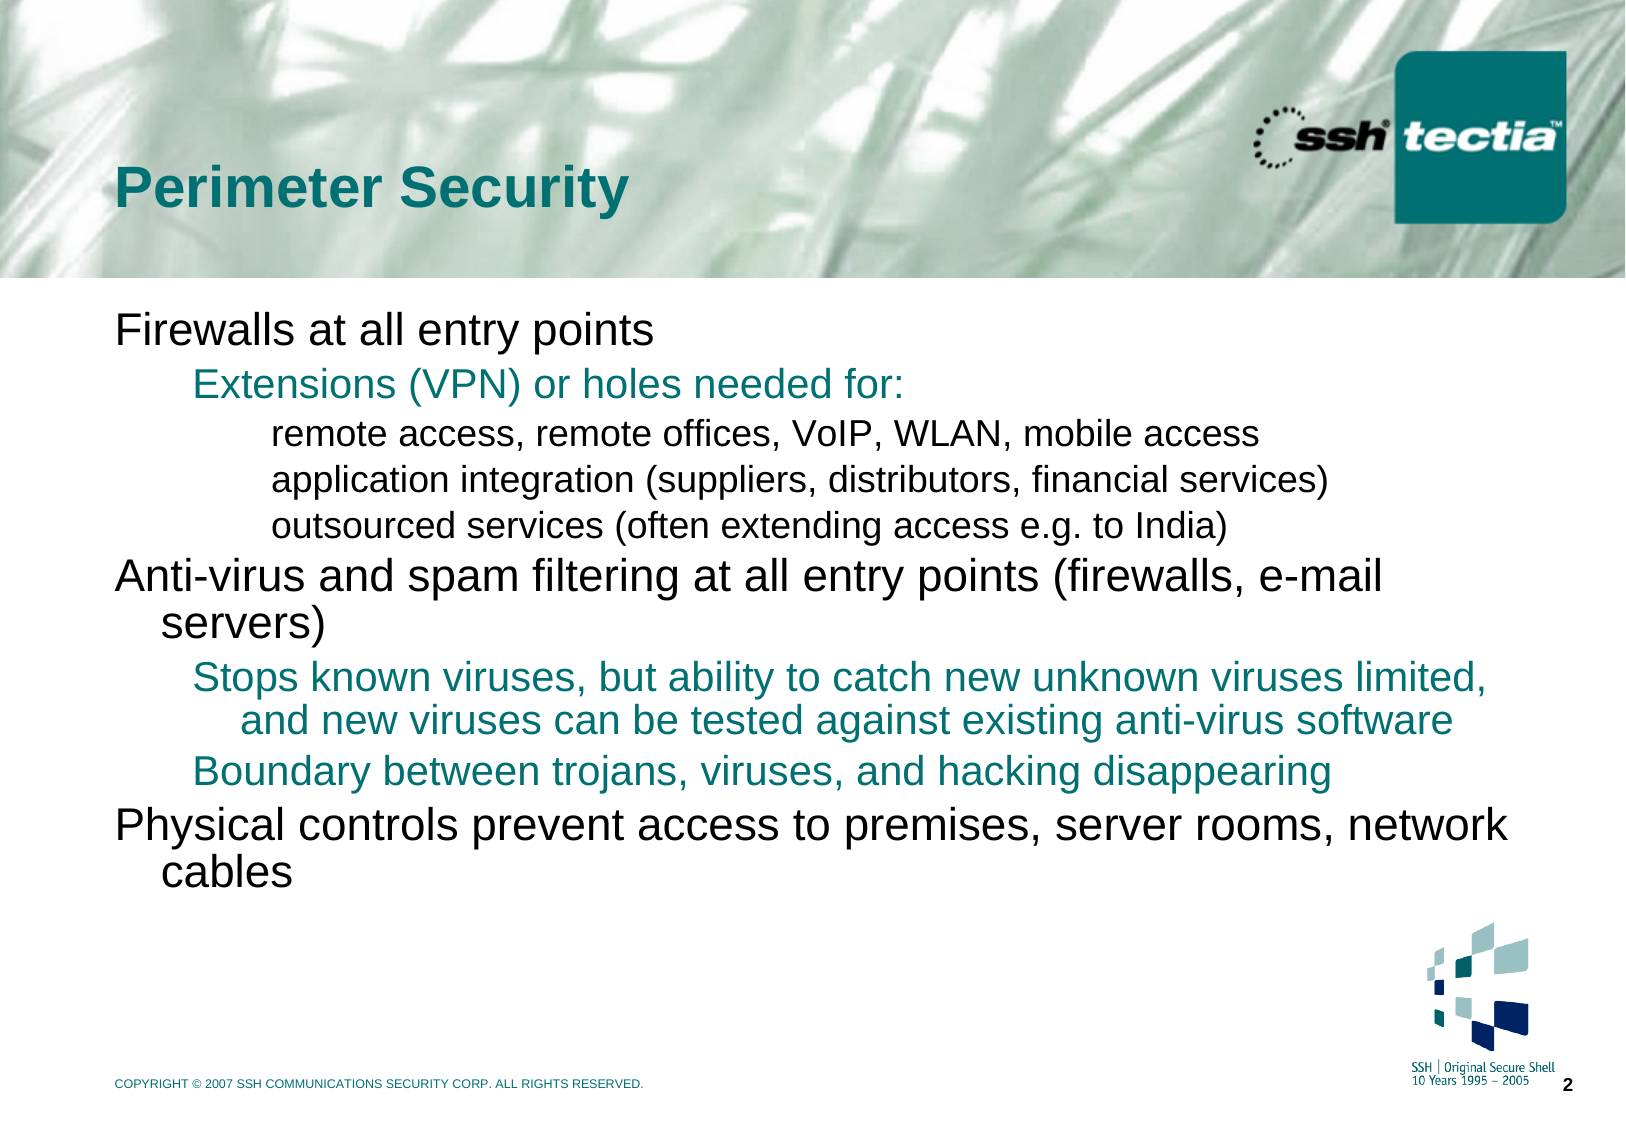

# Perimeter Security
Firewalls at all entry points
Extensions (VPN) or holes needed for:
remote access, remote offices, VoIP, WLAN, mobile access
application integration (suppliers, distributors, financial services)
outsourced services (often extending access e.g. to India)
Anti-virus and spam filtering at all entry points (firewalls, e-mail servers)
Stops known viruses, but ability to catch new unknown viruses limited, and new viruses can be tested against existing anti-virus software
Boundary between trojans, viruses, and hacking disappearing
Physical controls prevent access to premises, server rooms, network cables